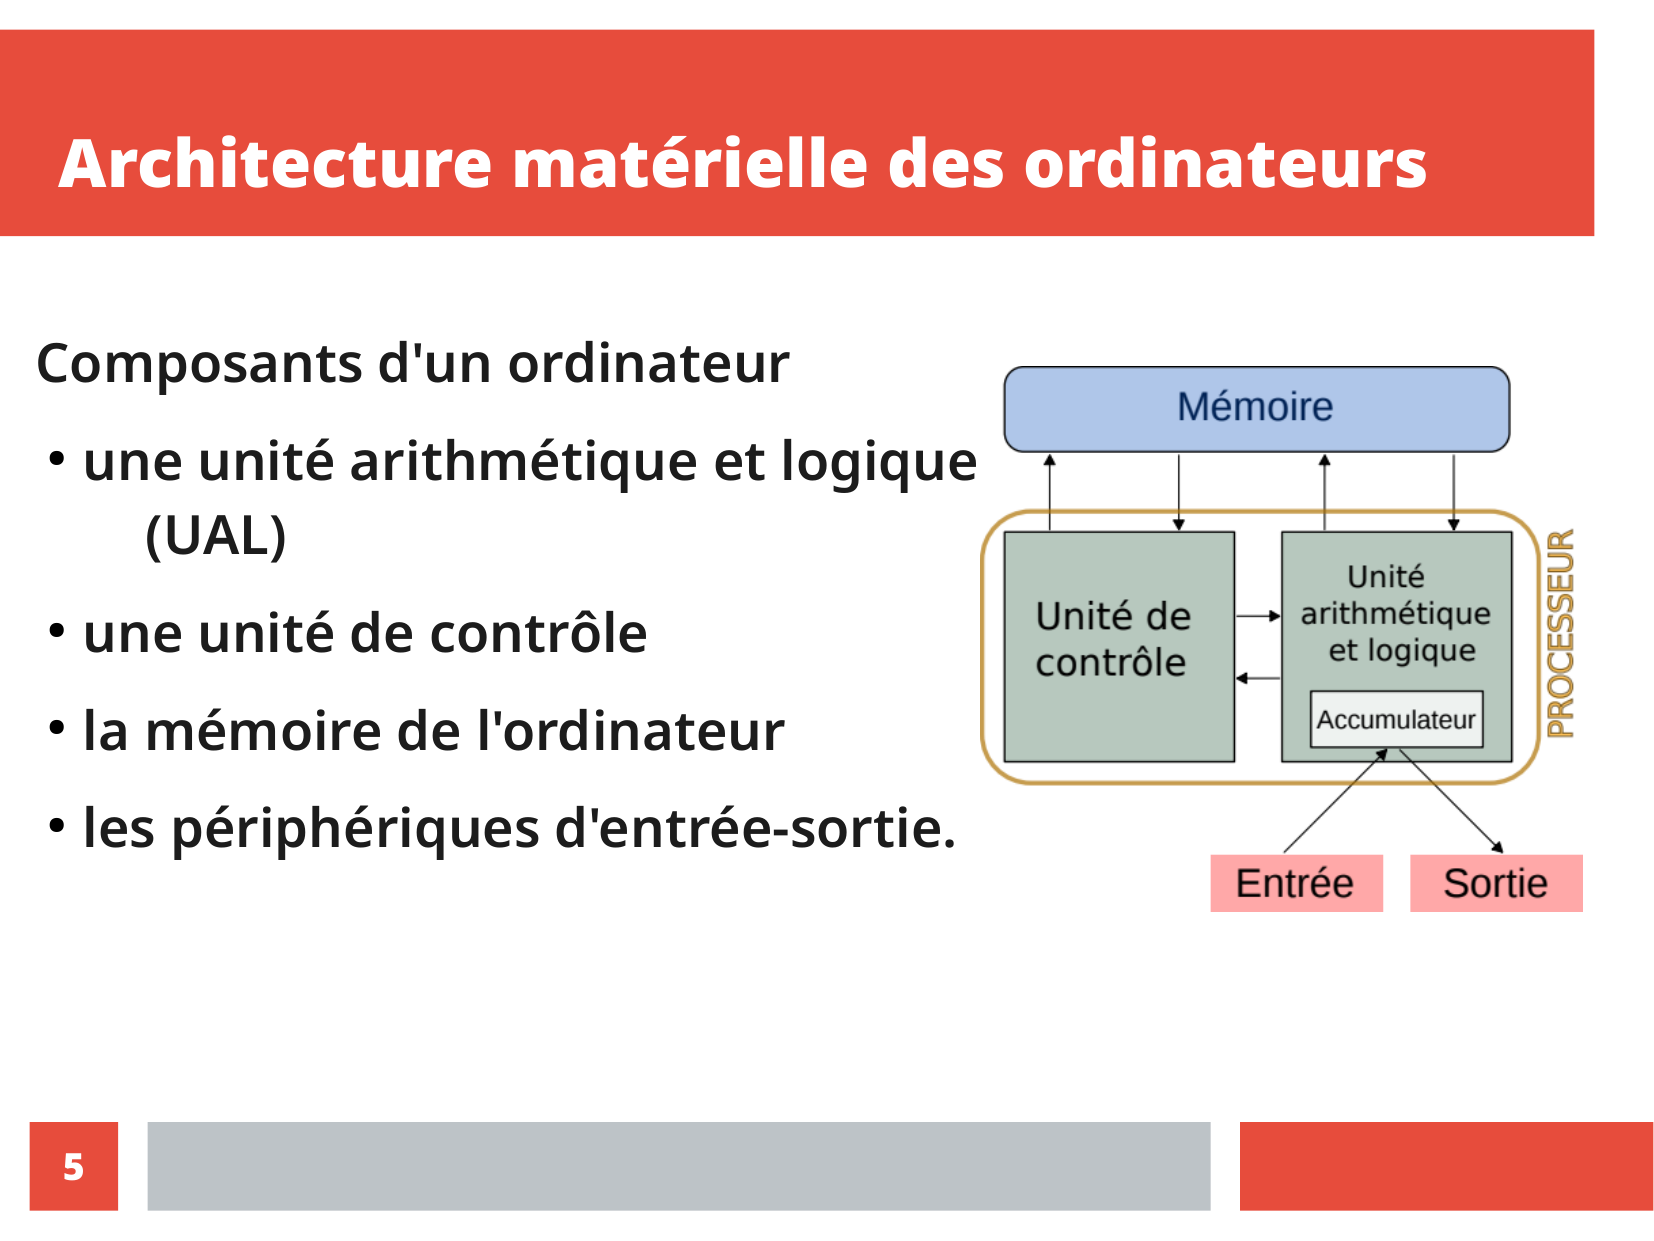

# Architecture matérielle des ordinateurs
Composants d'un ordinateur
une unité arithmétique et logique (UAL)
une unité de contrôle
la mémoire de l'ordinateur
les périphériques d'entrée-sortie.
5